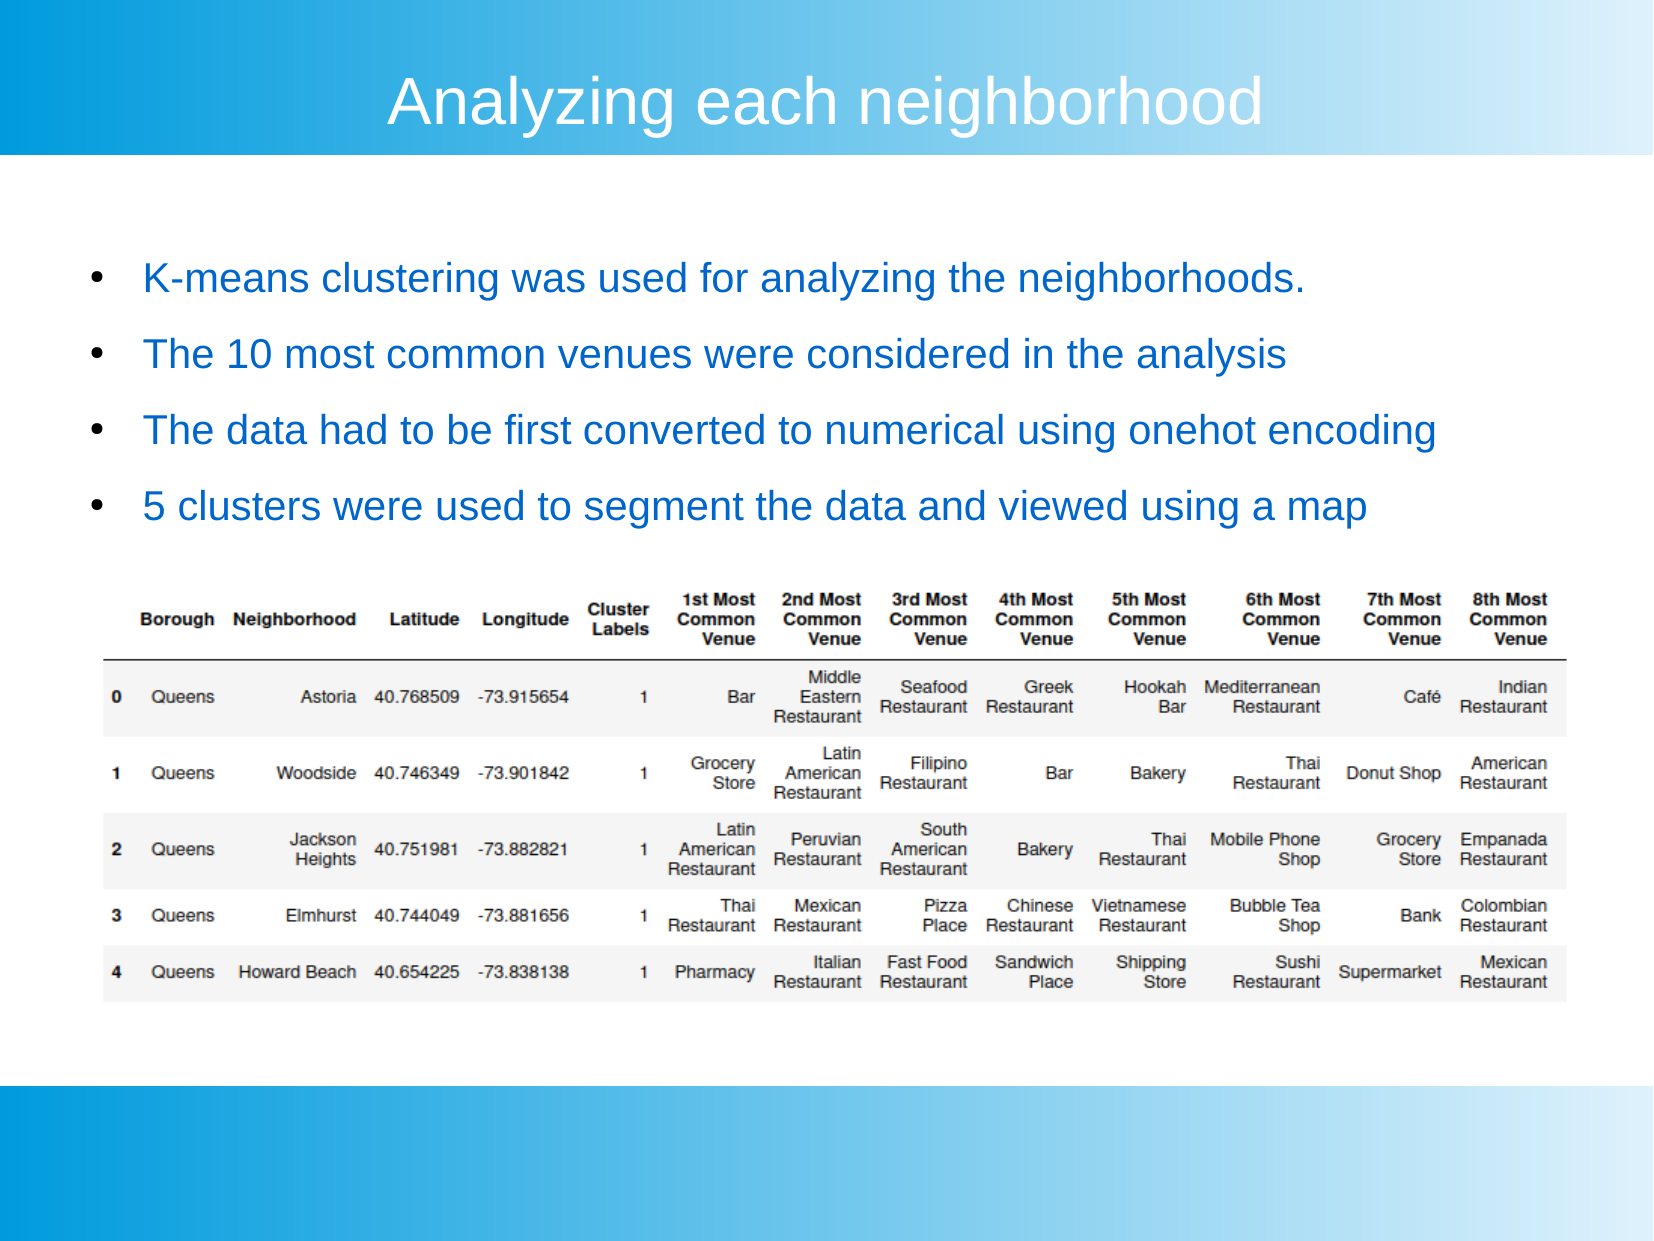

# Analyzing each neighborhood
K-means clustering was used for analyzing the neighborhoods.
The 10 most common venues were considered in the analysis
The data had to be first converted to numerical using onehot encoding
5 clusters were used to segment the data and viewed using a map